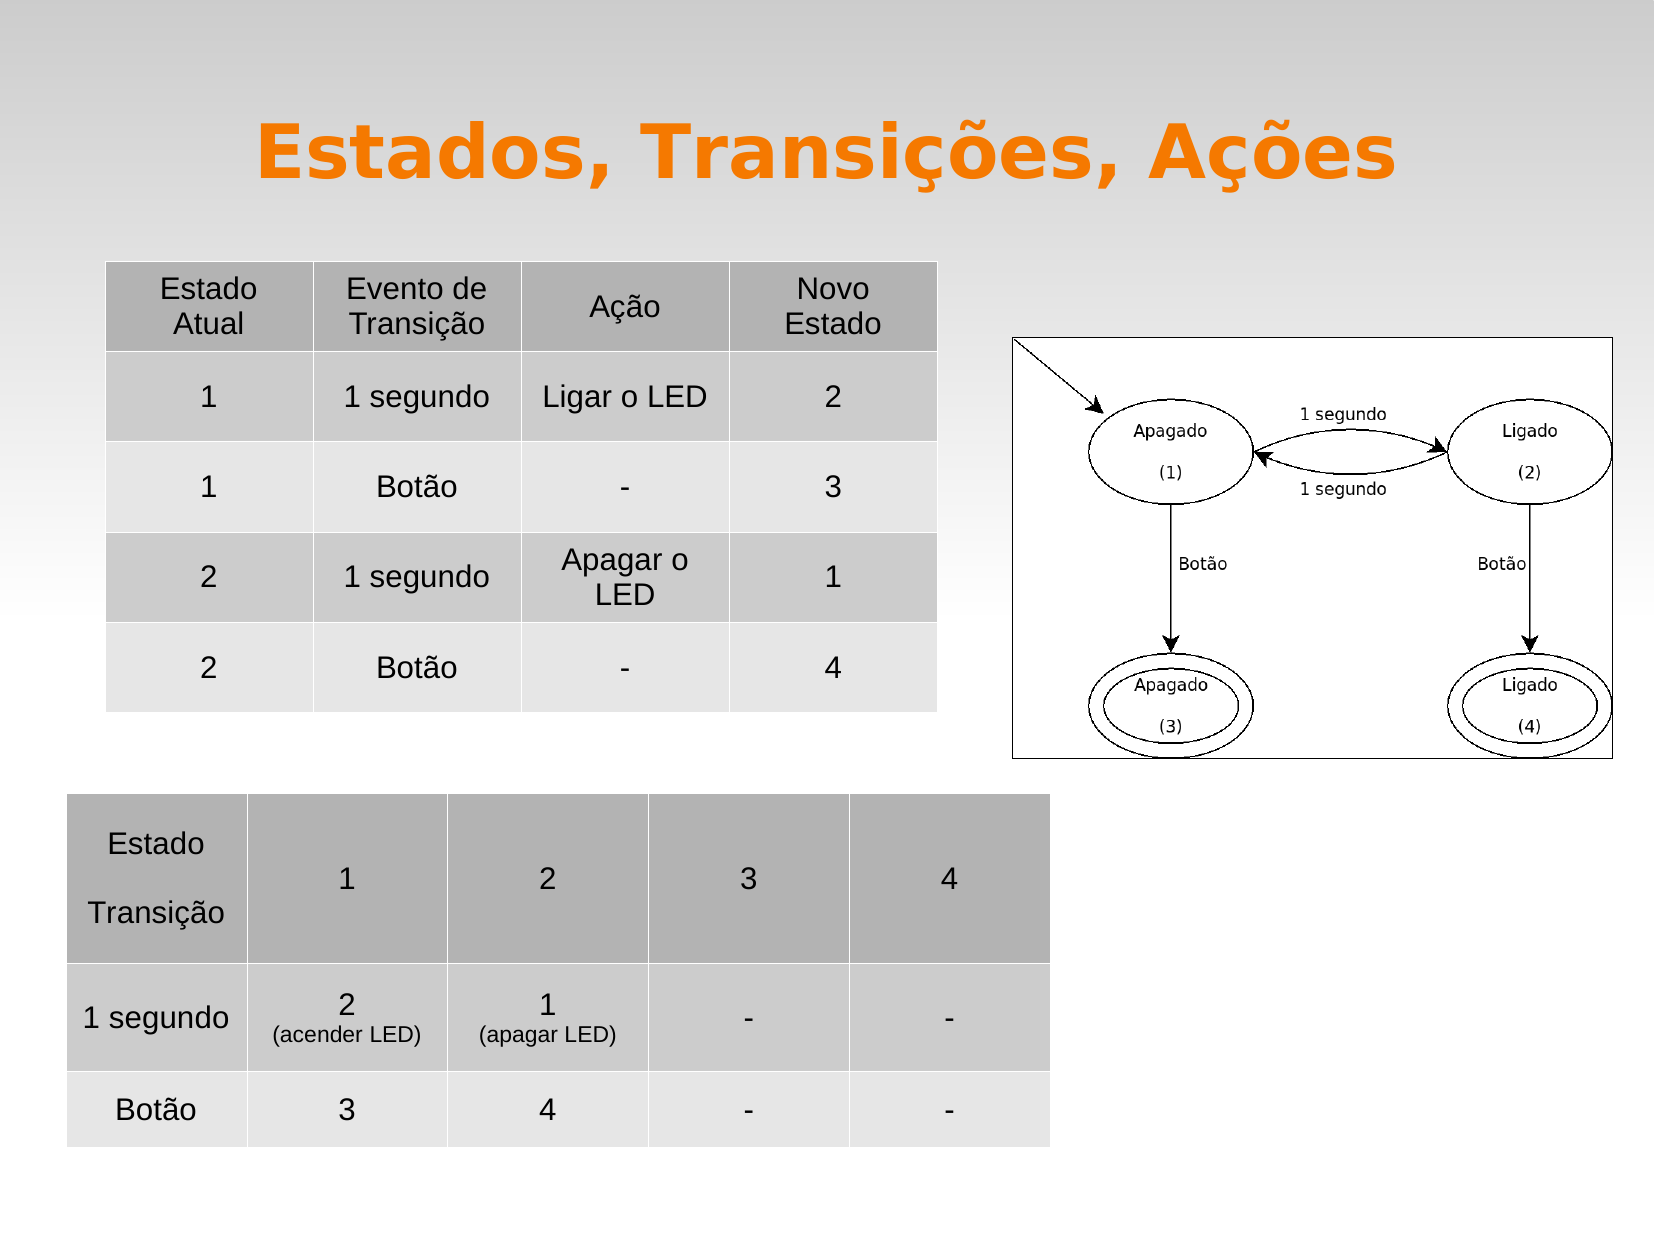

# Estados, Transições, Ações
| Estado Atual | Evento de Transição | Ação | Novo Estado |
| --- | --- | --- | --- |
| 1 | 1 segundo | Ligar o LED | 2 |
| 1 | Botão | - | 3 |
| 2 | 1 segundo | Apagar o LED | 1 |
| 2 | Botão | - | 4 |
| Estado Transição | 1 | 2 | 3 | 4 |
| --- | --- | --- | --- | --- |
| 1 segundo | 2 (acender LED) | 1 (apagar LED) | - | - |
| Botão | 3 | 4 | - | - |